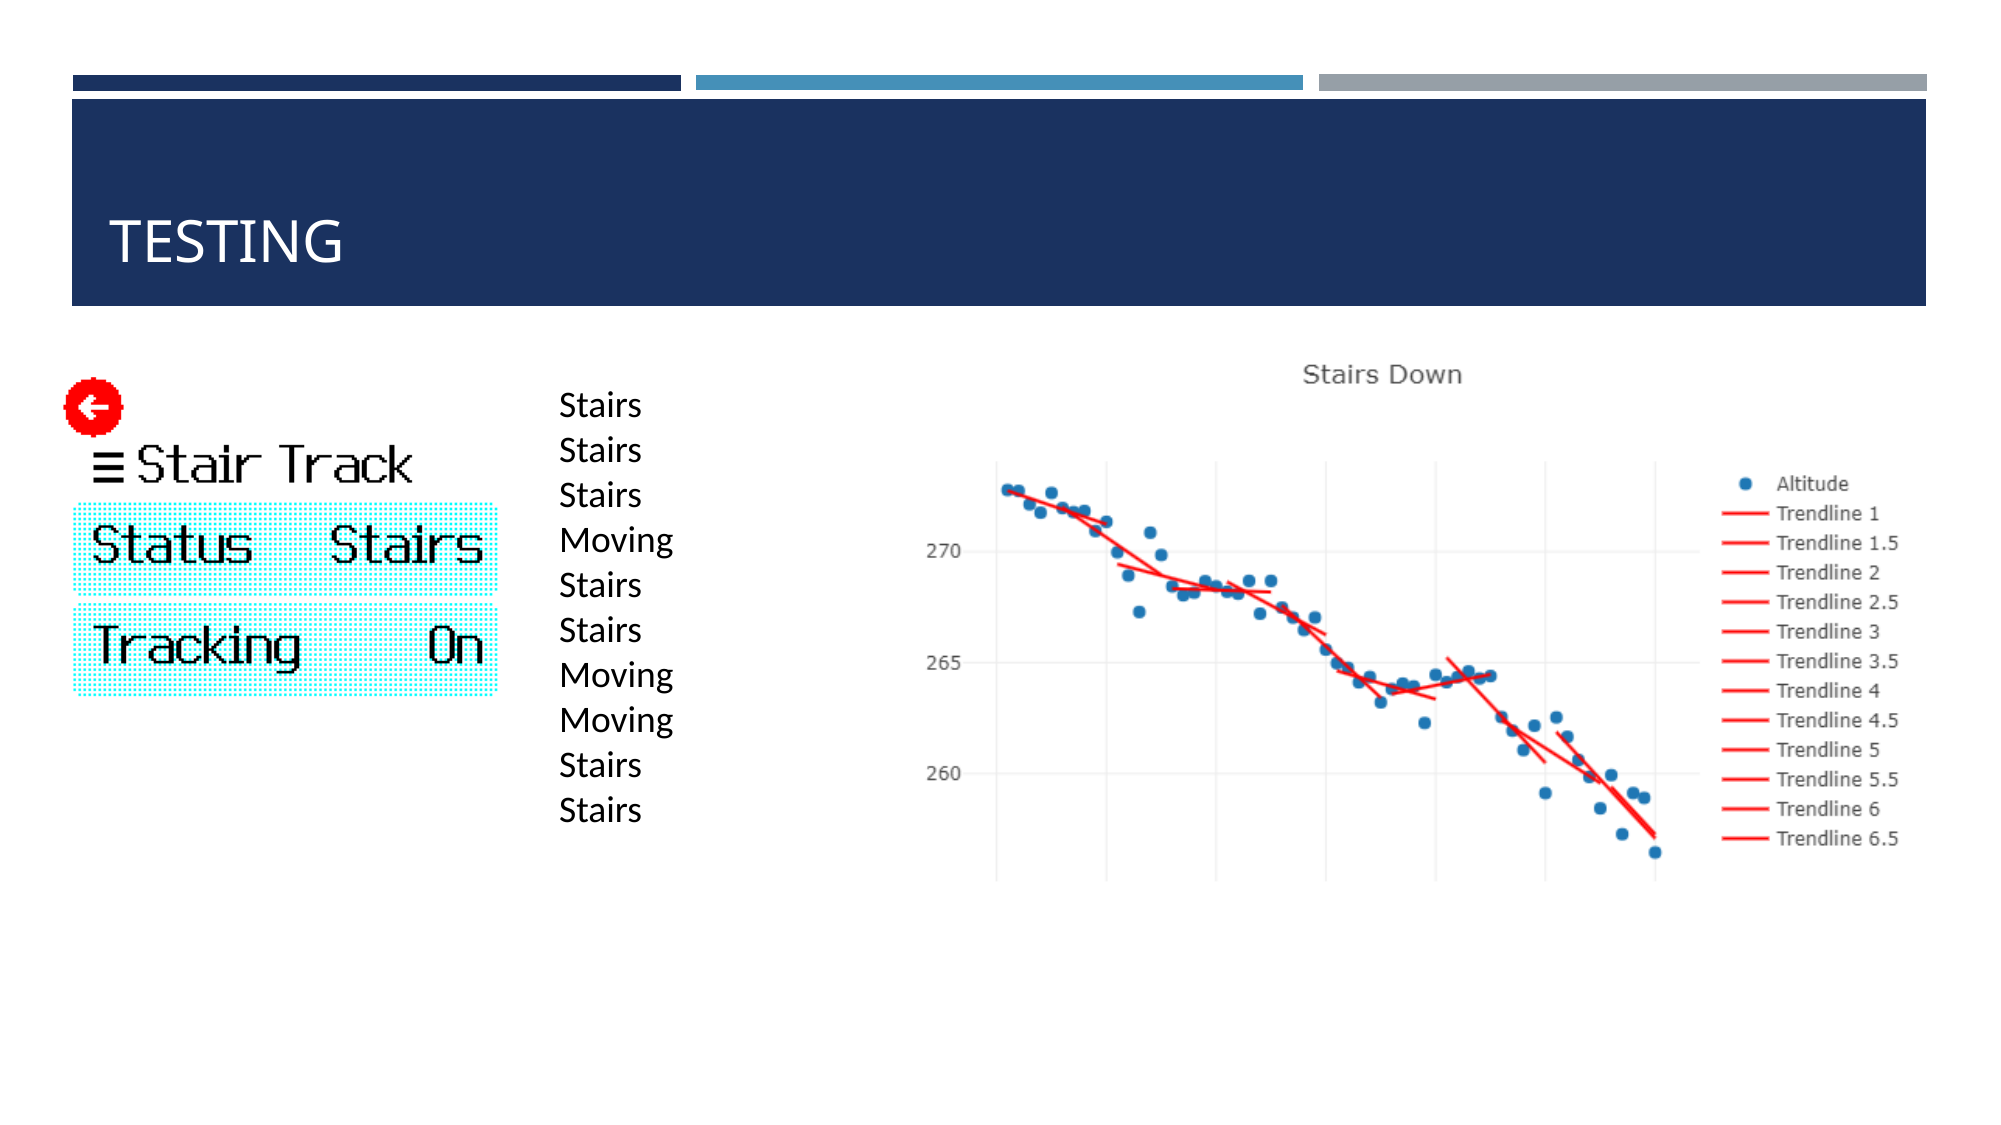

# Testing
Stairs
Stairs
Stairs
Moving
Stairs
Stairs
Moving
Moving
Stairs
Stairs